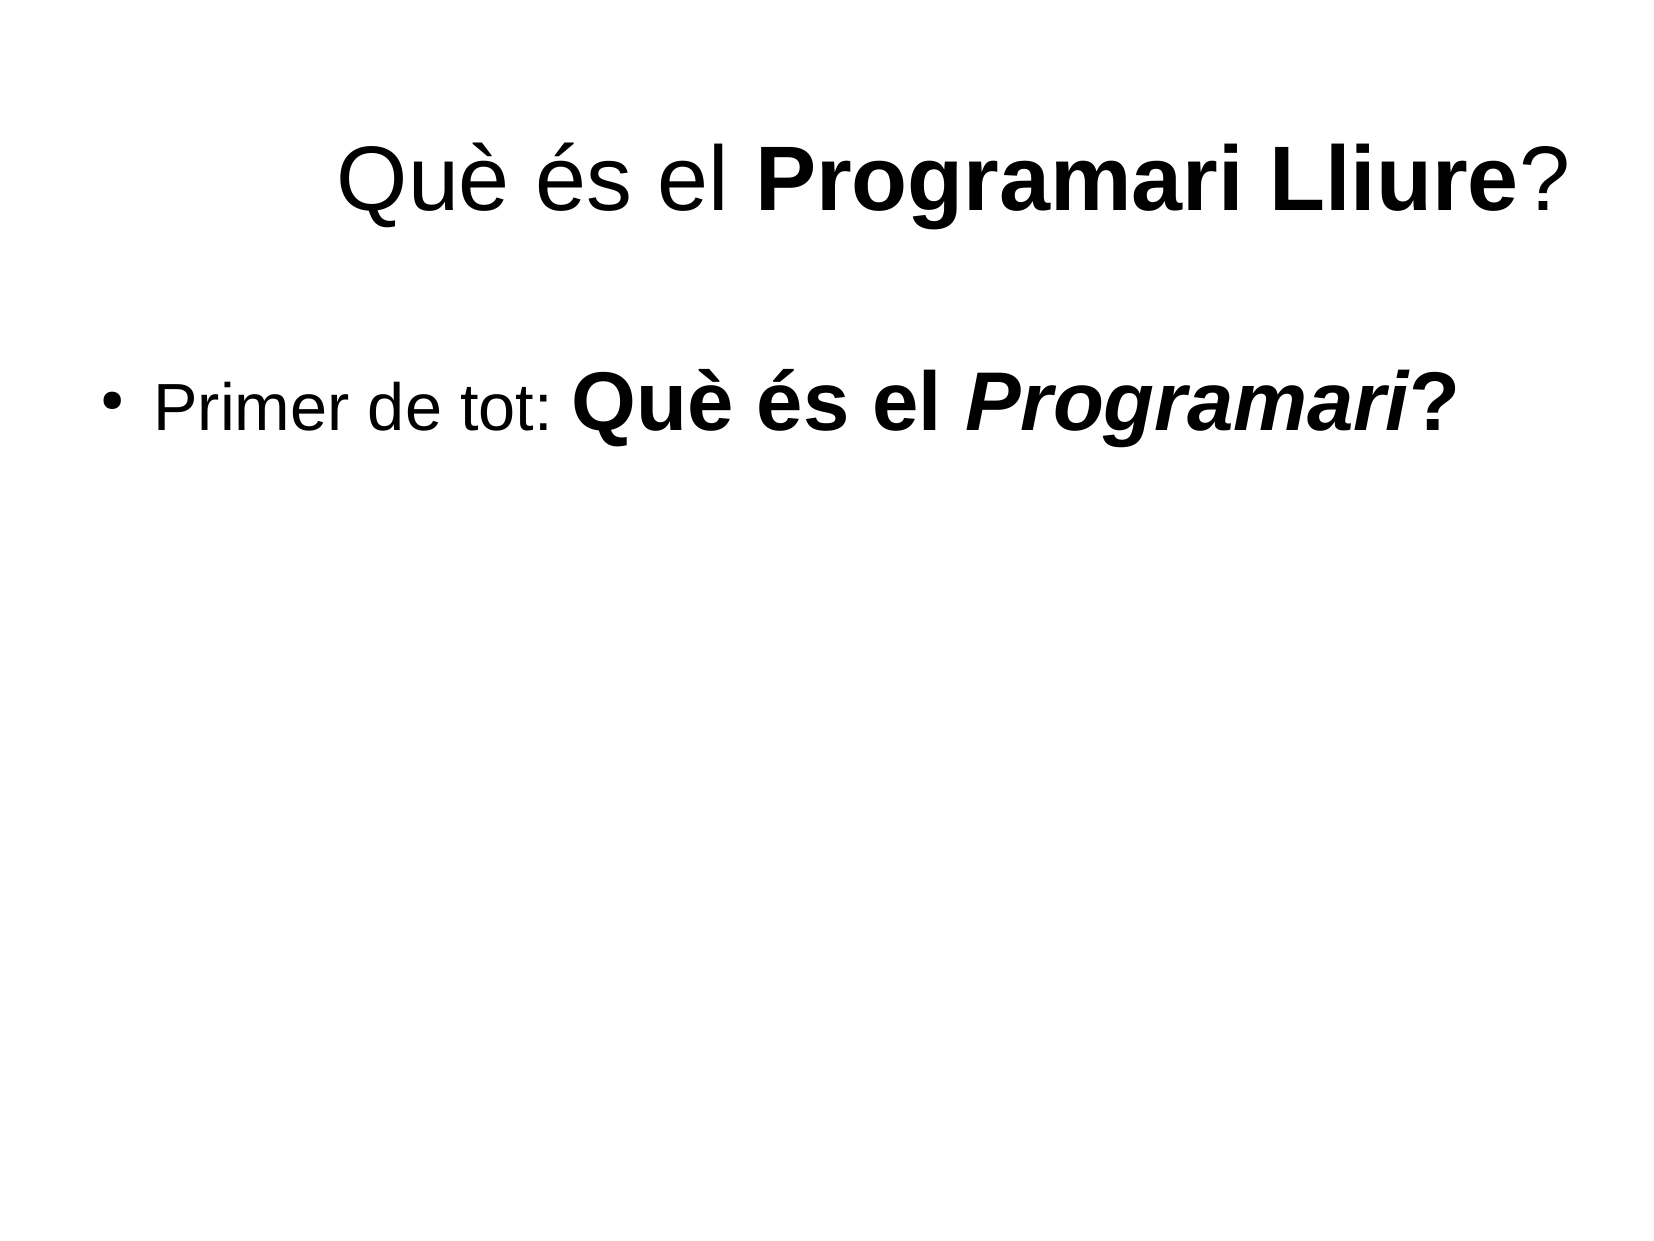

# Què és el Programari Lliure?
Primer de tot: Què és el Programari?